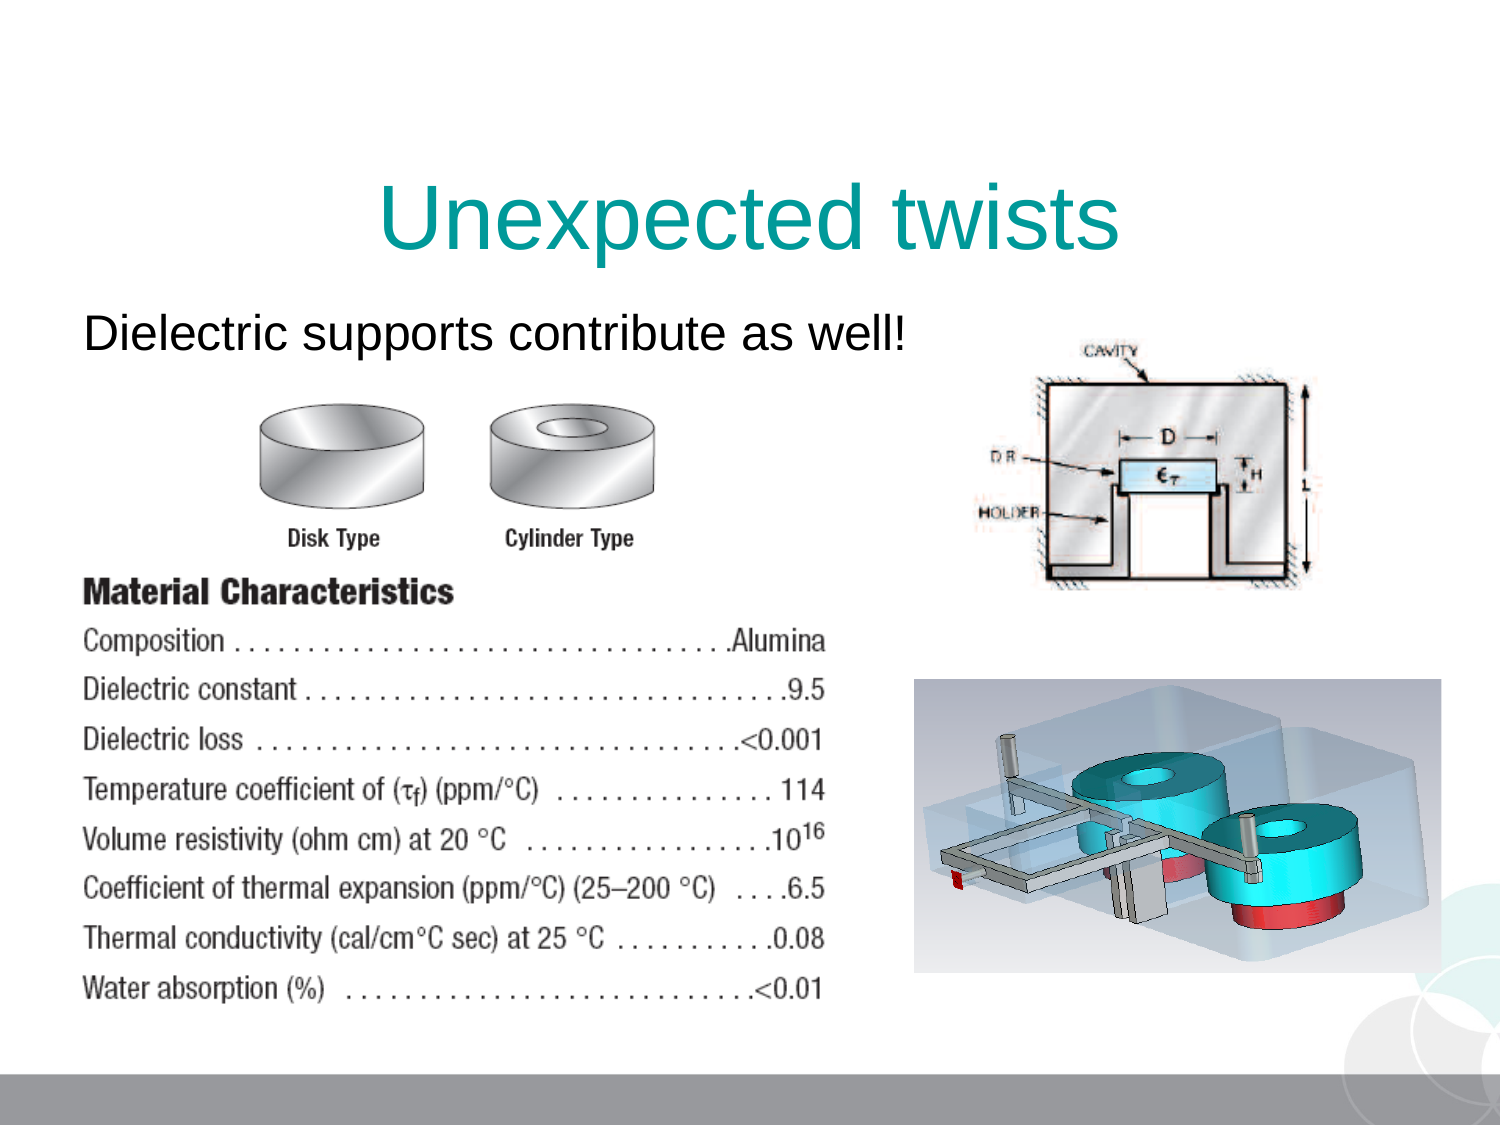

# Unexpected twists
Dielectric supports contribute as well!